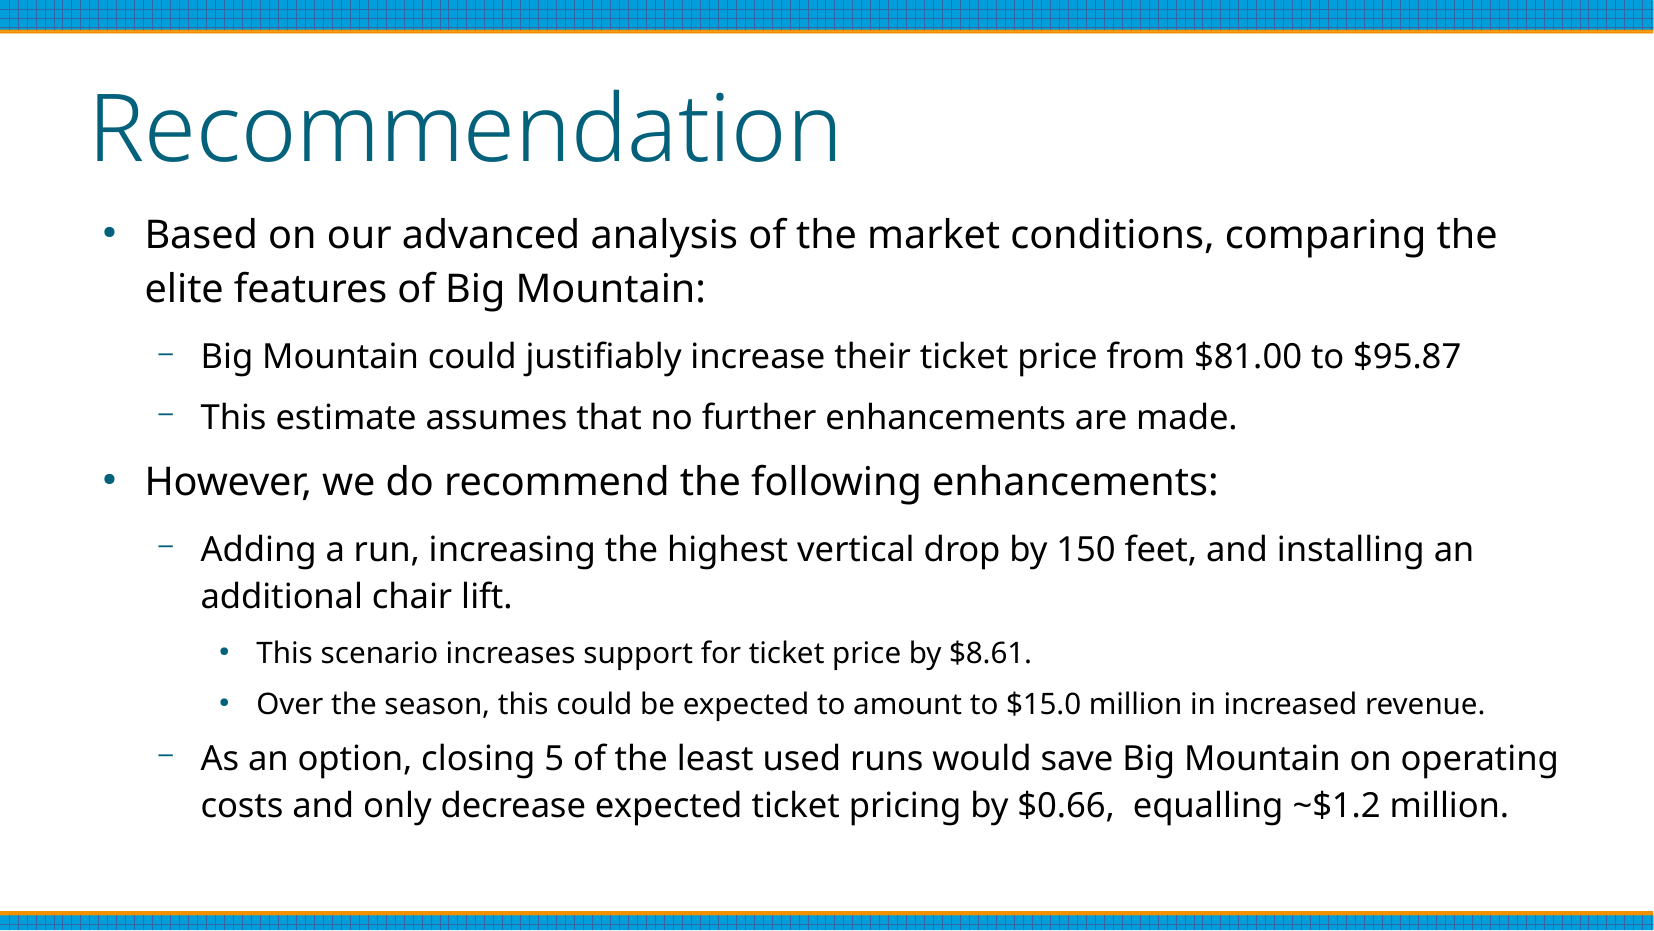

# Recommendation
Based on our advanced analysis of the market conditions, comparing the elite features of Big Mountain:
Big Mountain could justifiably increase their ticket price from $81.00 to $95.87
This estimate assumes that no further enhancements are made.
However, we do recommend the following enhancements:
Adding a run, increasing the highest vertical drop by 150 feet, and installing an additional chair lift.
This scenario increases support for ticket price by $8.61.
Over the season, this could be expected to amount to $15.0 million in increased revenue.
As an option, closing 5 of the least used runs would save Big Mountain on operating costs and only decrease expected ticket pricing by $0.66, equalling ~$1.2 million.